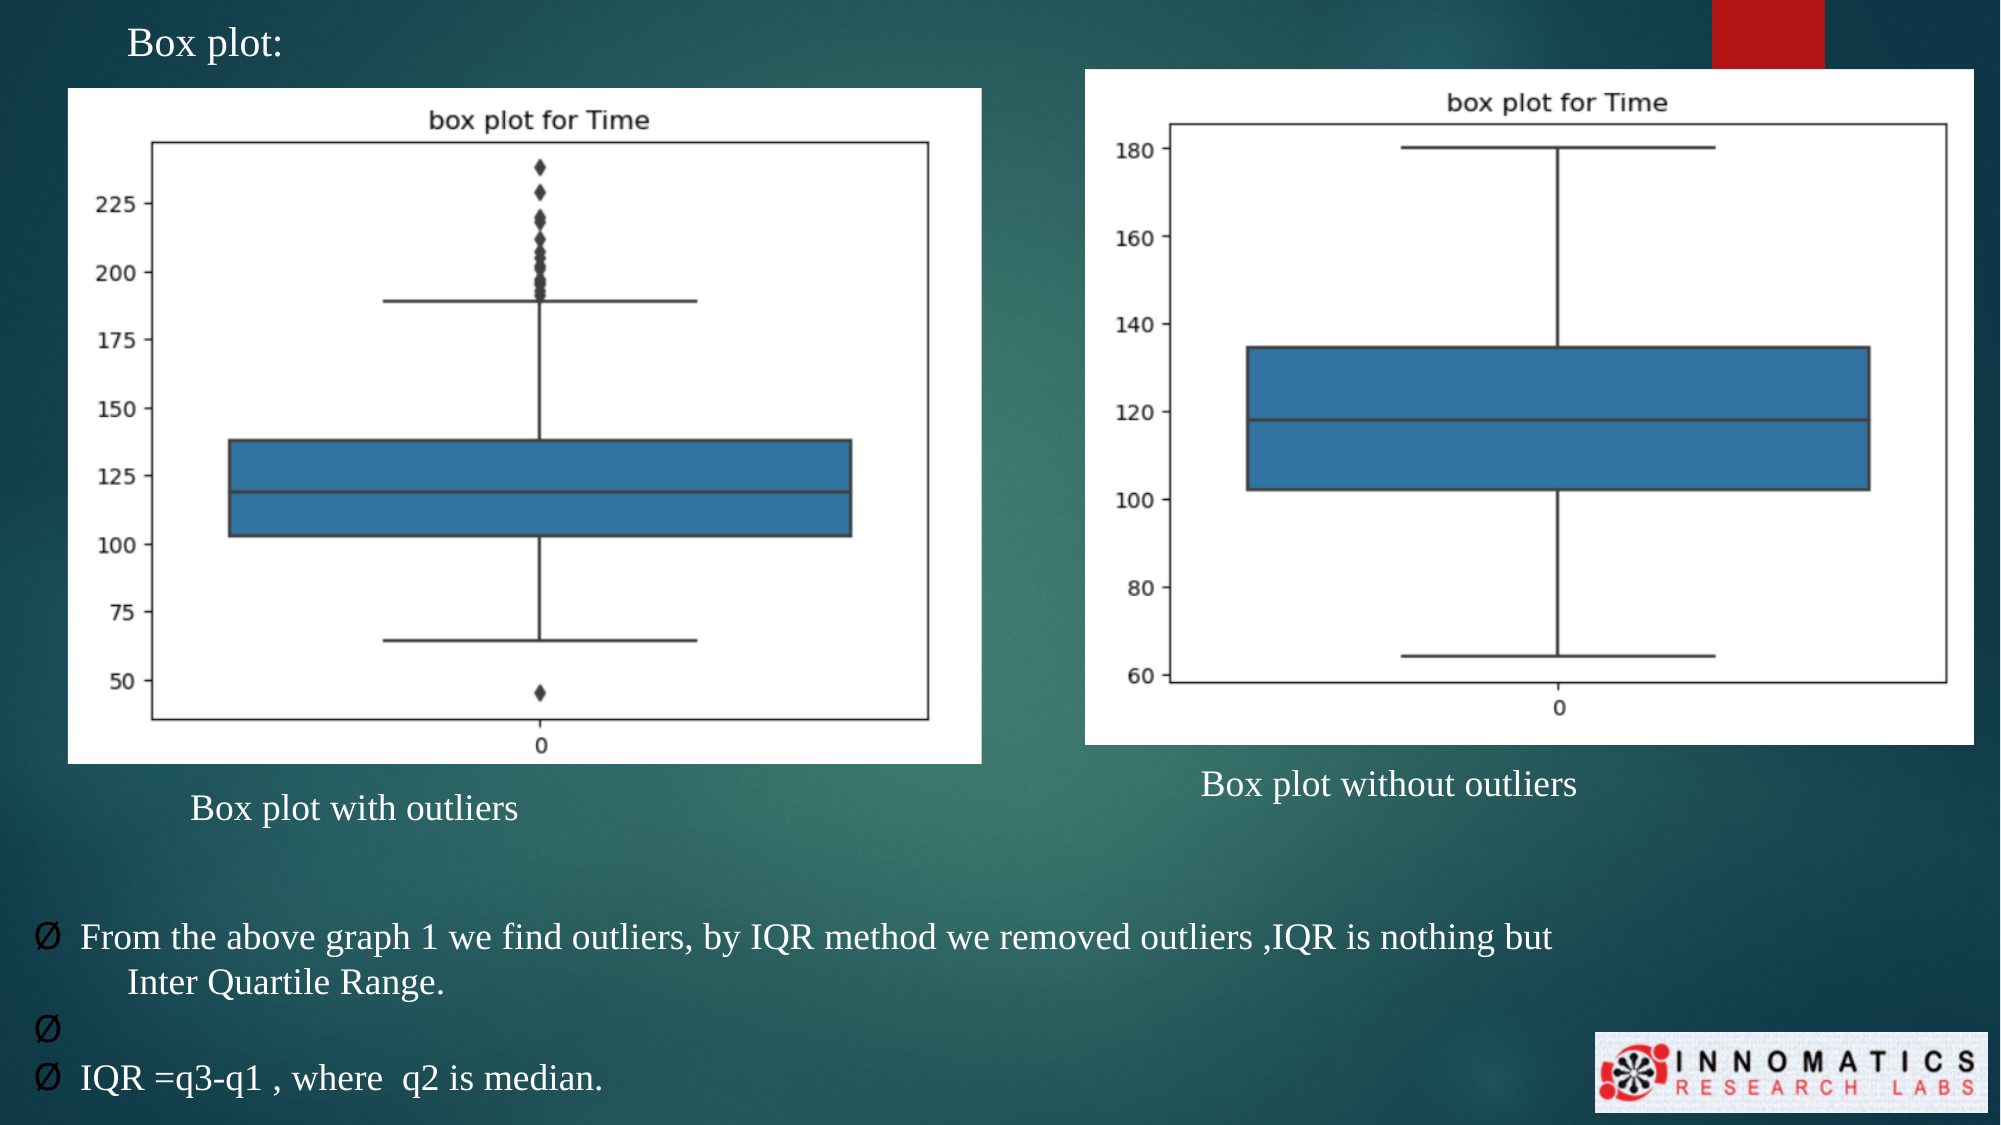

Box plot:
Box plot without outliers
Box plot with outliers
From the above graph 1 we find outliers, by IQR method we removed outliers ,IQR is nothing but Inter Quartile Range.
IQR =q3-q1 , where q2 is median.